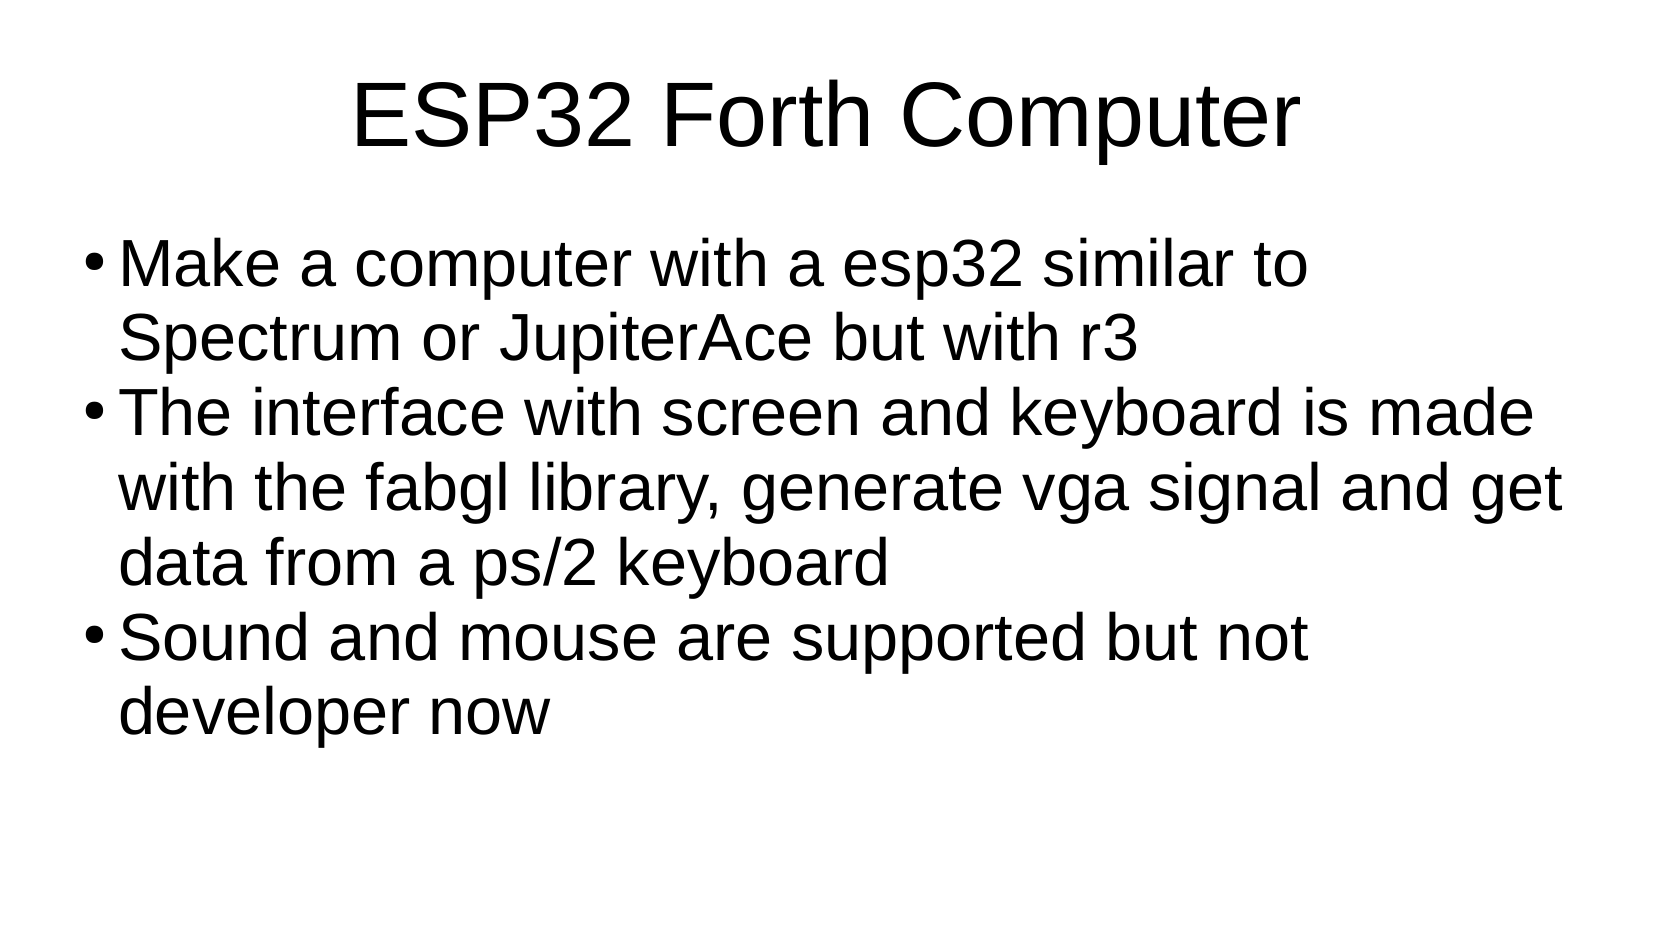

# ESP32 Forth Computer
Make a computer with a esp32 similar to Spectrum or JupiterAce but with r3
The interface with screen and keyboard is made with the fabgl library, generate vga signal and get data from a ps/2 keyboard
Sound and mouse are supported but not developer now